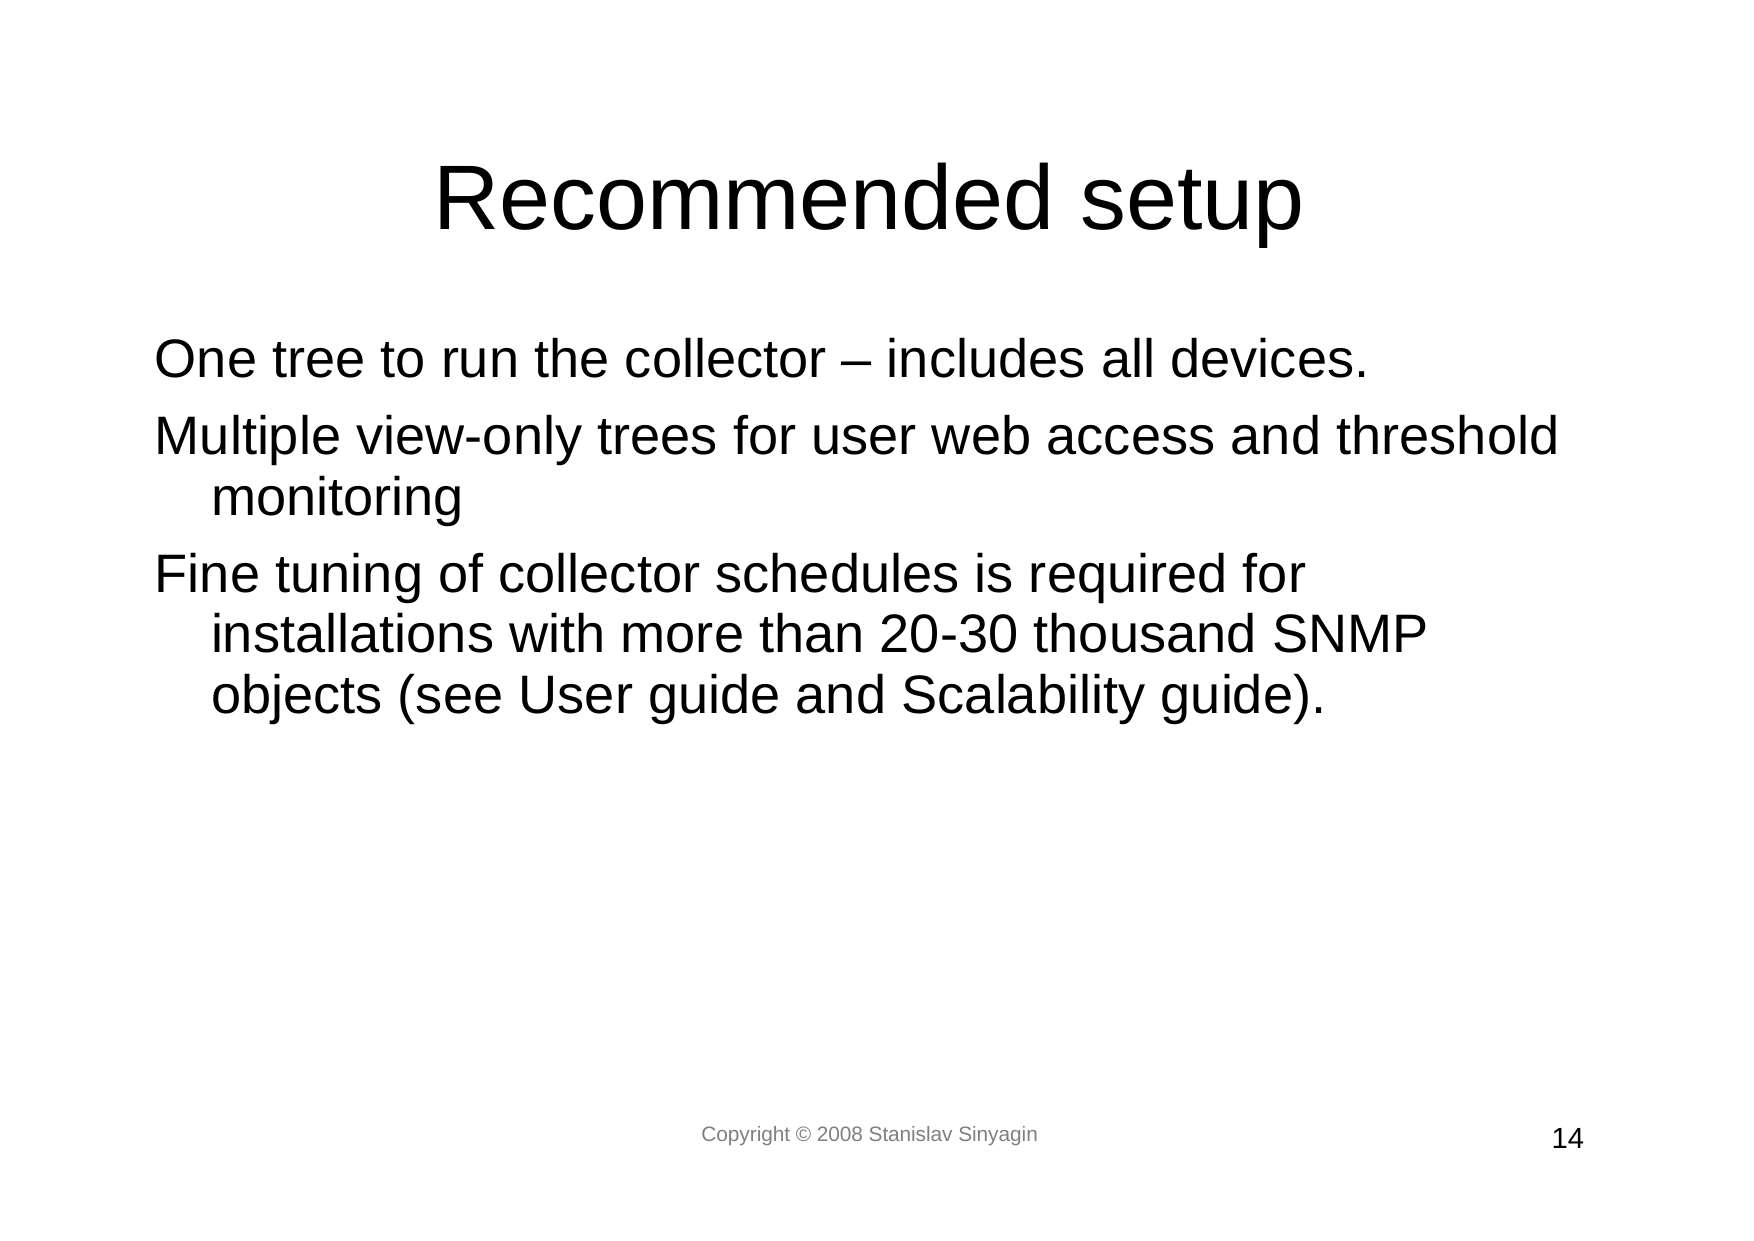

# Recommended setup
One tree to run the collector – includes all devices.
Multiple view-only trees for user web access and threshold monitoring
Fine tuning of collector schedules is required for installations with more than 20-30 thousand SNMP objects (see User guide and Scalability guide).
Copyright © 2008 Stanislav Sinyagin
14